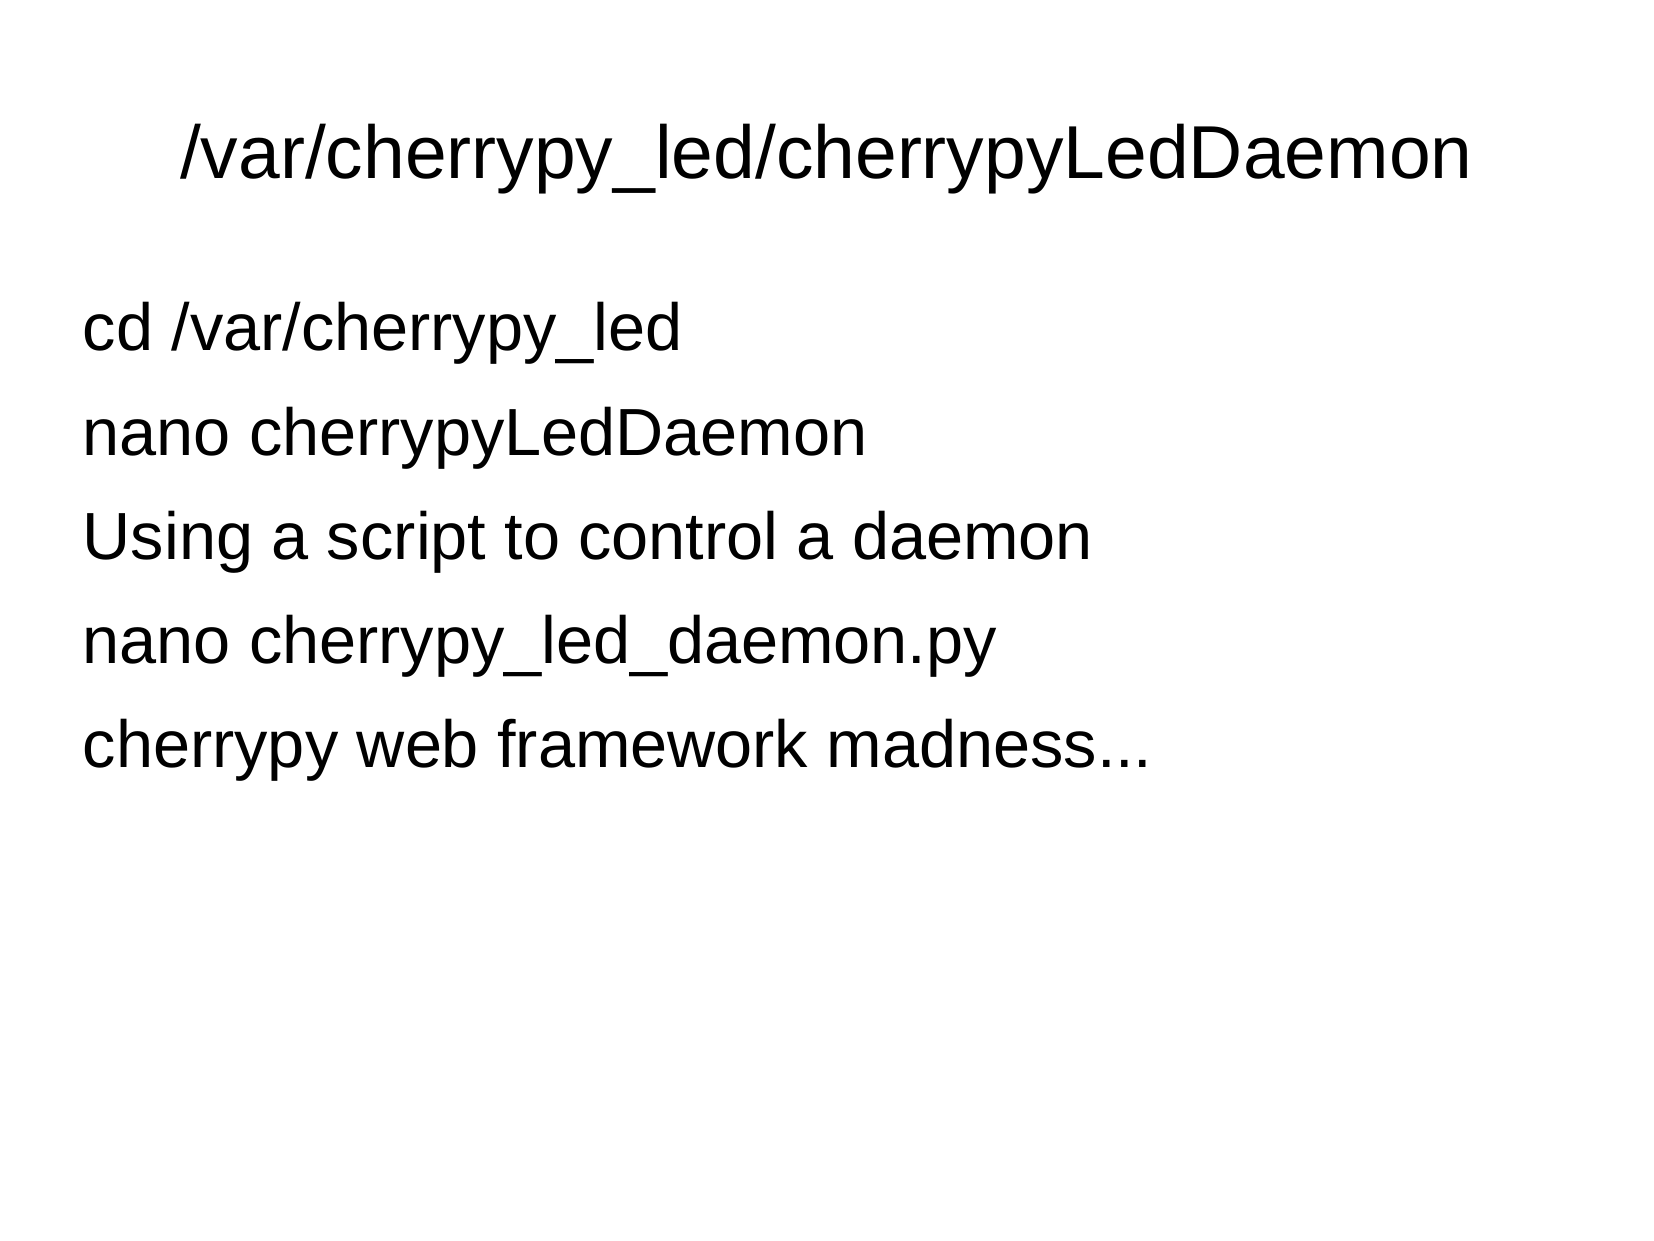

# /var/cherrypy_led/cherrypyLedDaemon
cd /var/cherrypy_led
nano cherrypyLedDaemon
Using a script to control a daemon
nano cherrypy_led_daemon.py
cherrypy web framework madness...